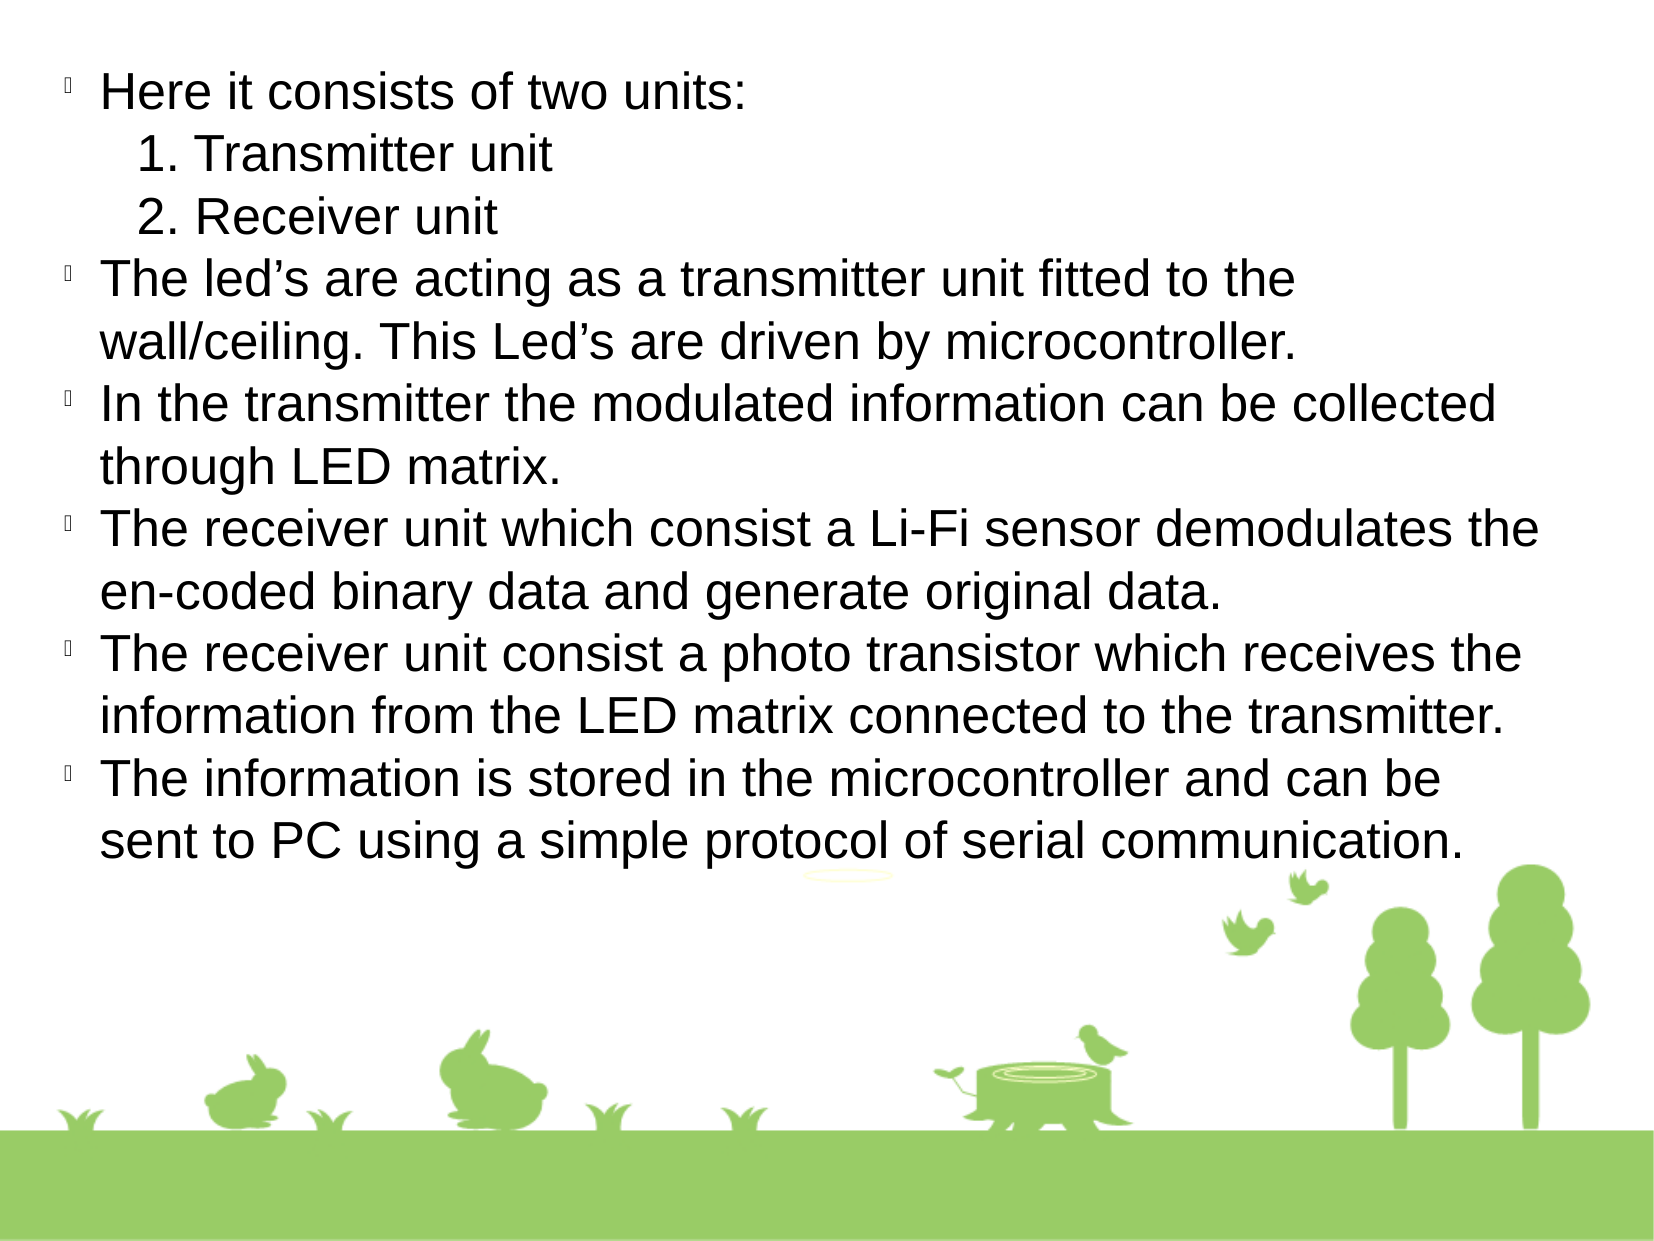

Here it consists of two units:
 1. Transmitter unit
 2. Receiver unit
The led’s are acting as a transmitter unit fitted to the wall/ceiling. This Led’s are driven by microcontroller.
In the transmitter the modulated information can be collected through LED matrix.
The receiver unit which consist a Li-Fi sensor demodulates the en-coded binary data and generate original data.
The receiver unit consist a photo transistor which receives the information from the LED matrix connected to the transmitter.
The information is stored in the microcontroller and can be sent to PC using a simple protocol of serial communication.